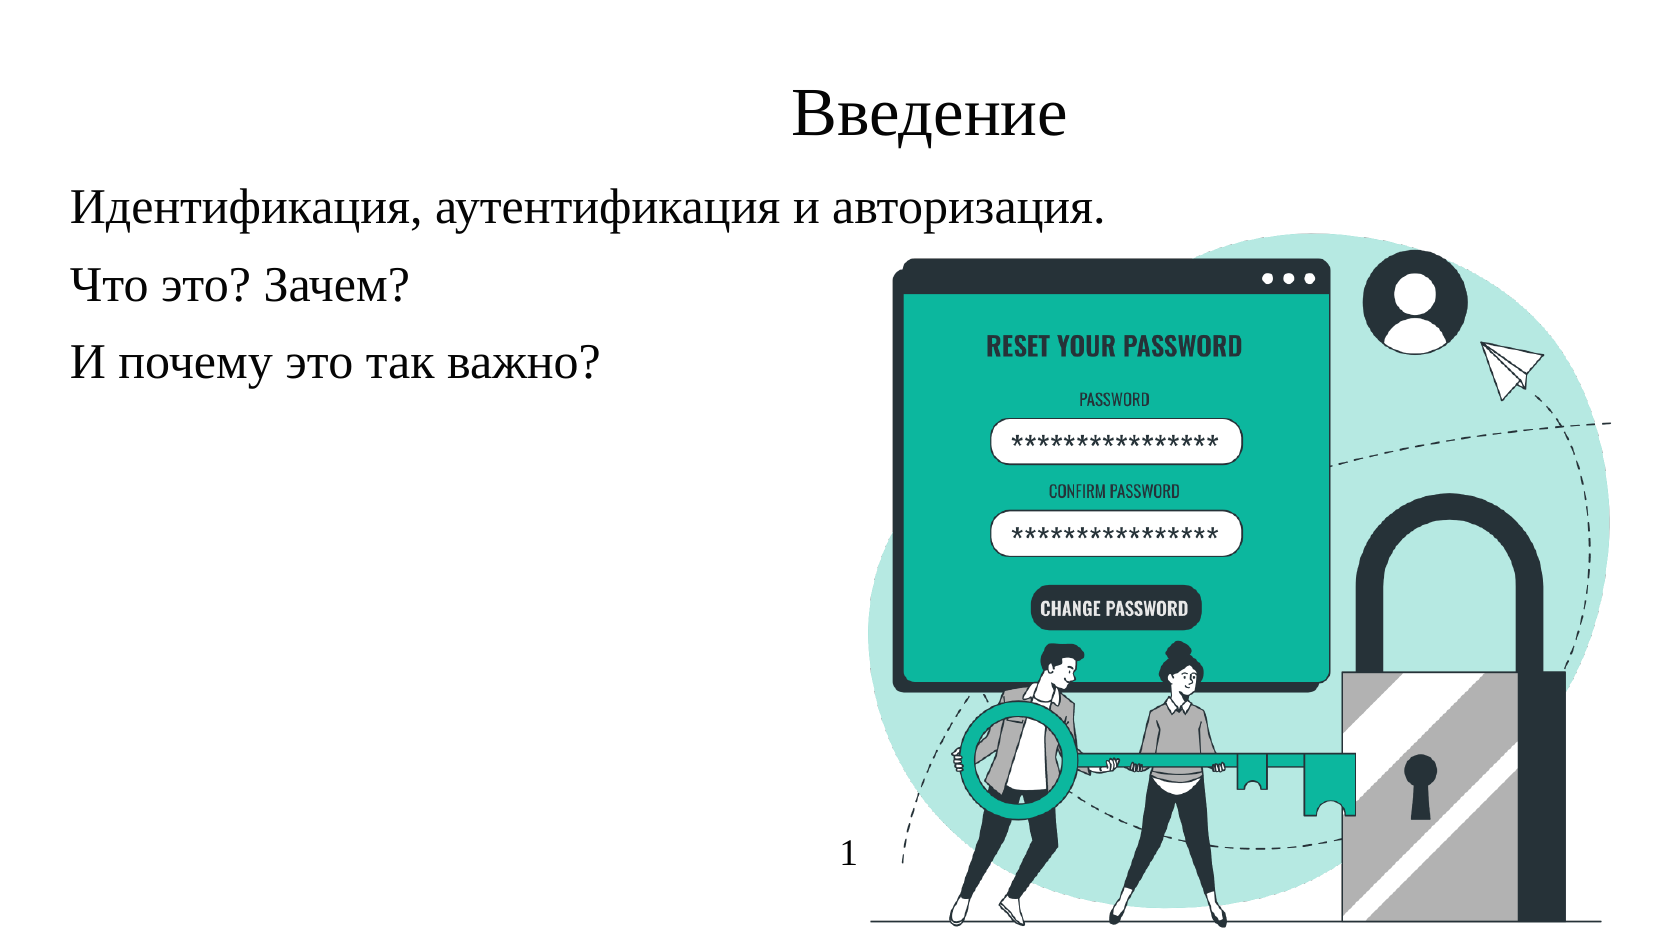

# Введение
Идентификация, аутентификация и авторизация.
Что это? Зачем?
И почему это так важно?
1
2